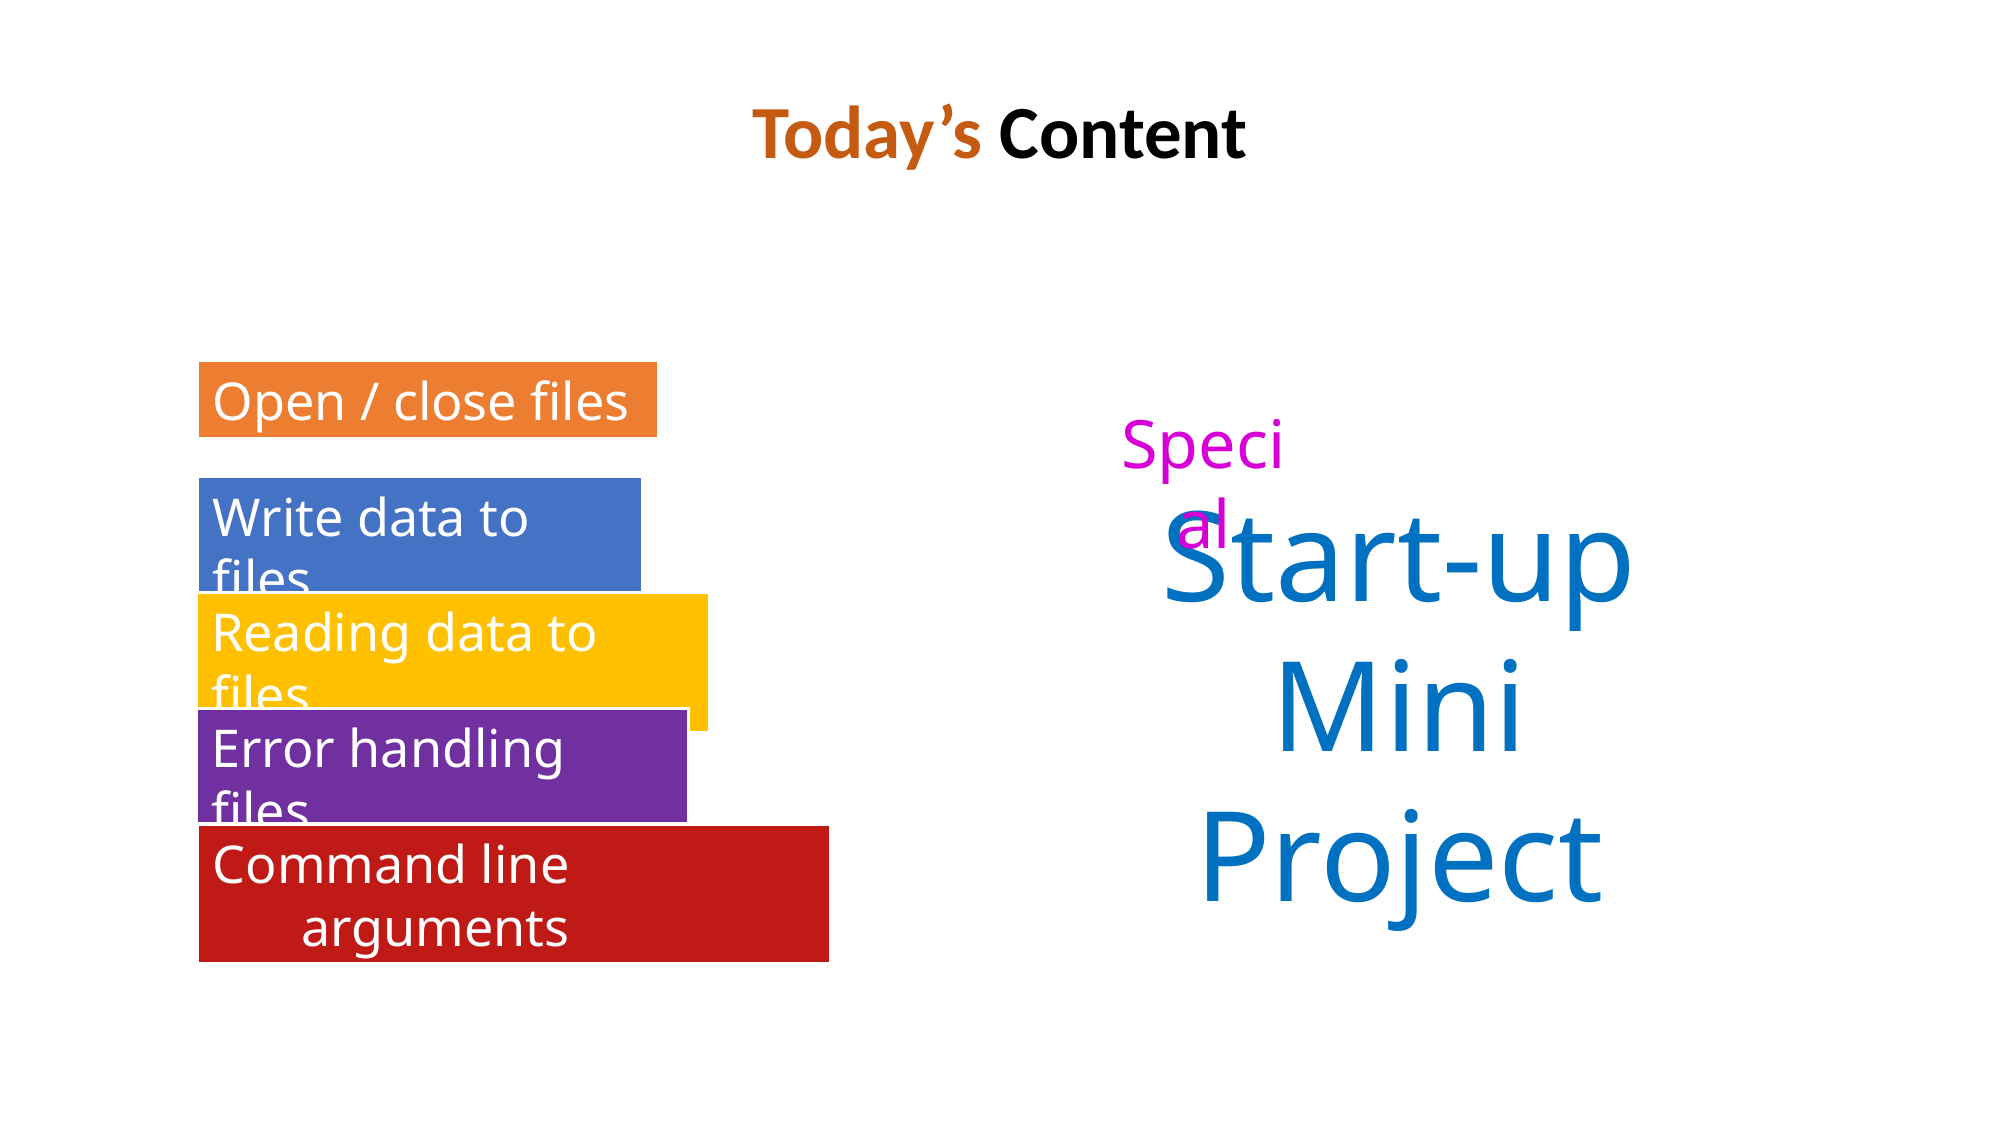

Today’s Content
Open / close files
Special
Start-up Mini Project
Write data to files
Reading data to files
Error handling files
Command line arguments